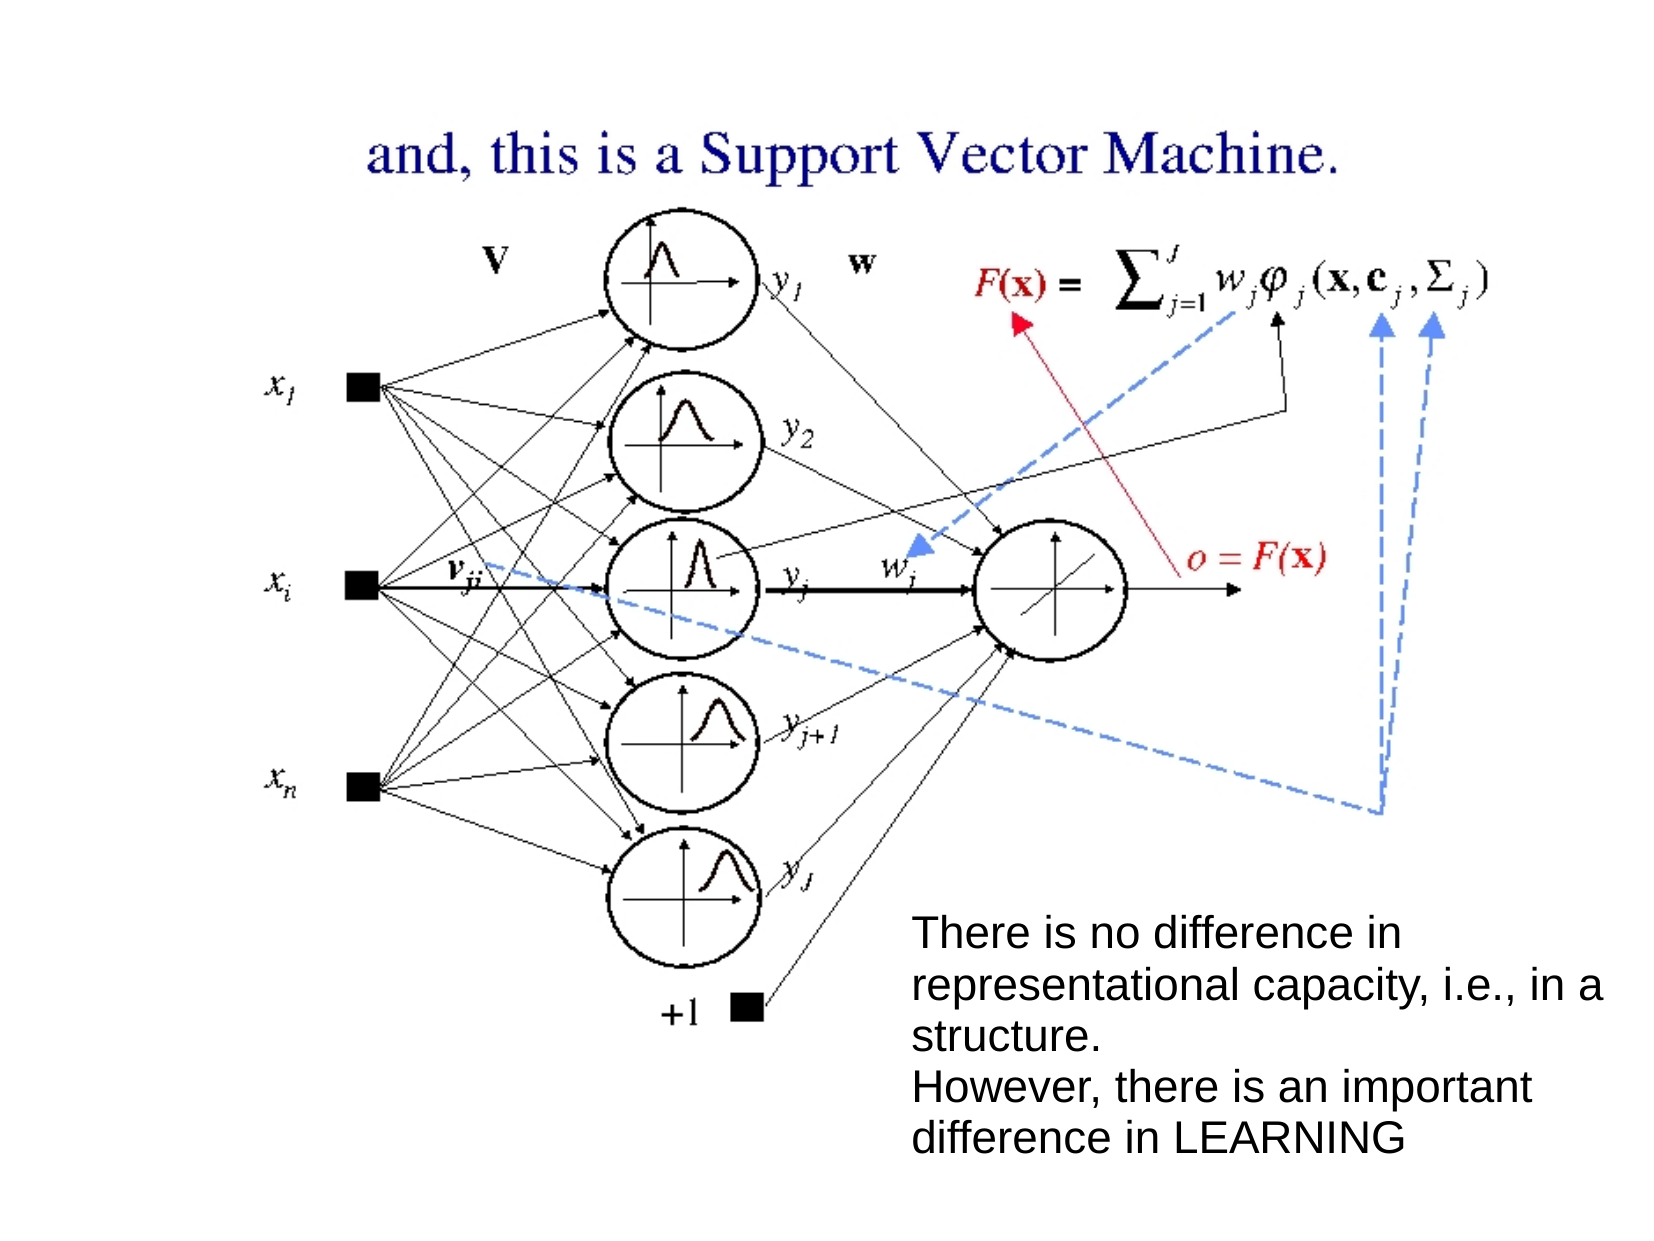

There is no difference in
representational capacity, i.e., in a
structure.
However, there is an important
difference in LEARNING